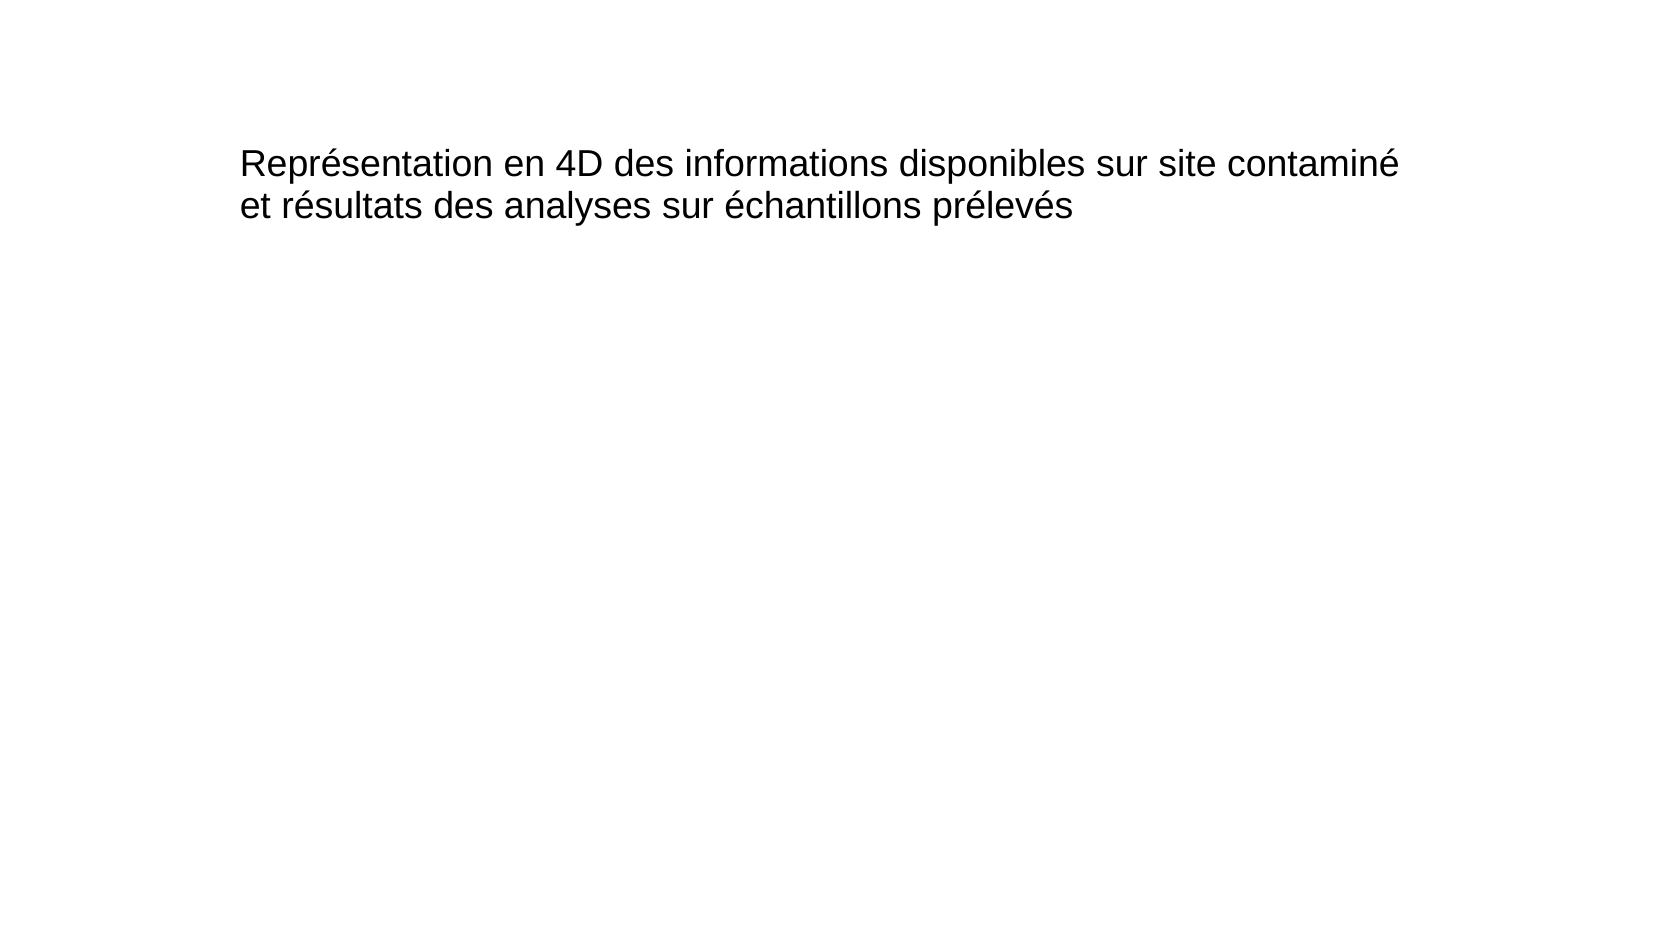

Représentation en 4D des informations disponibles sur site contaminé
et résultats des analyses sur échantillons prélevés